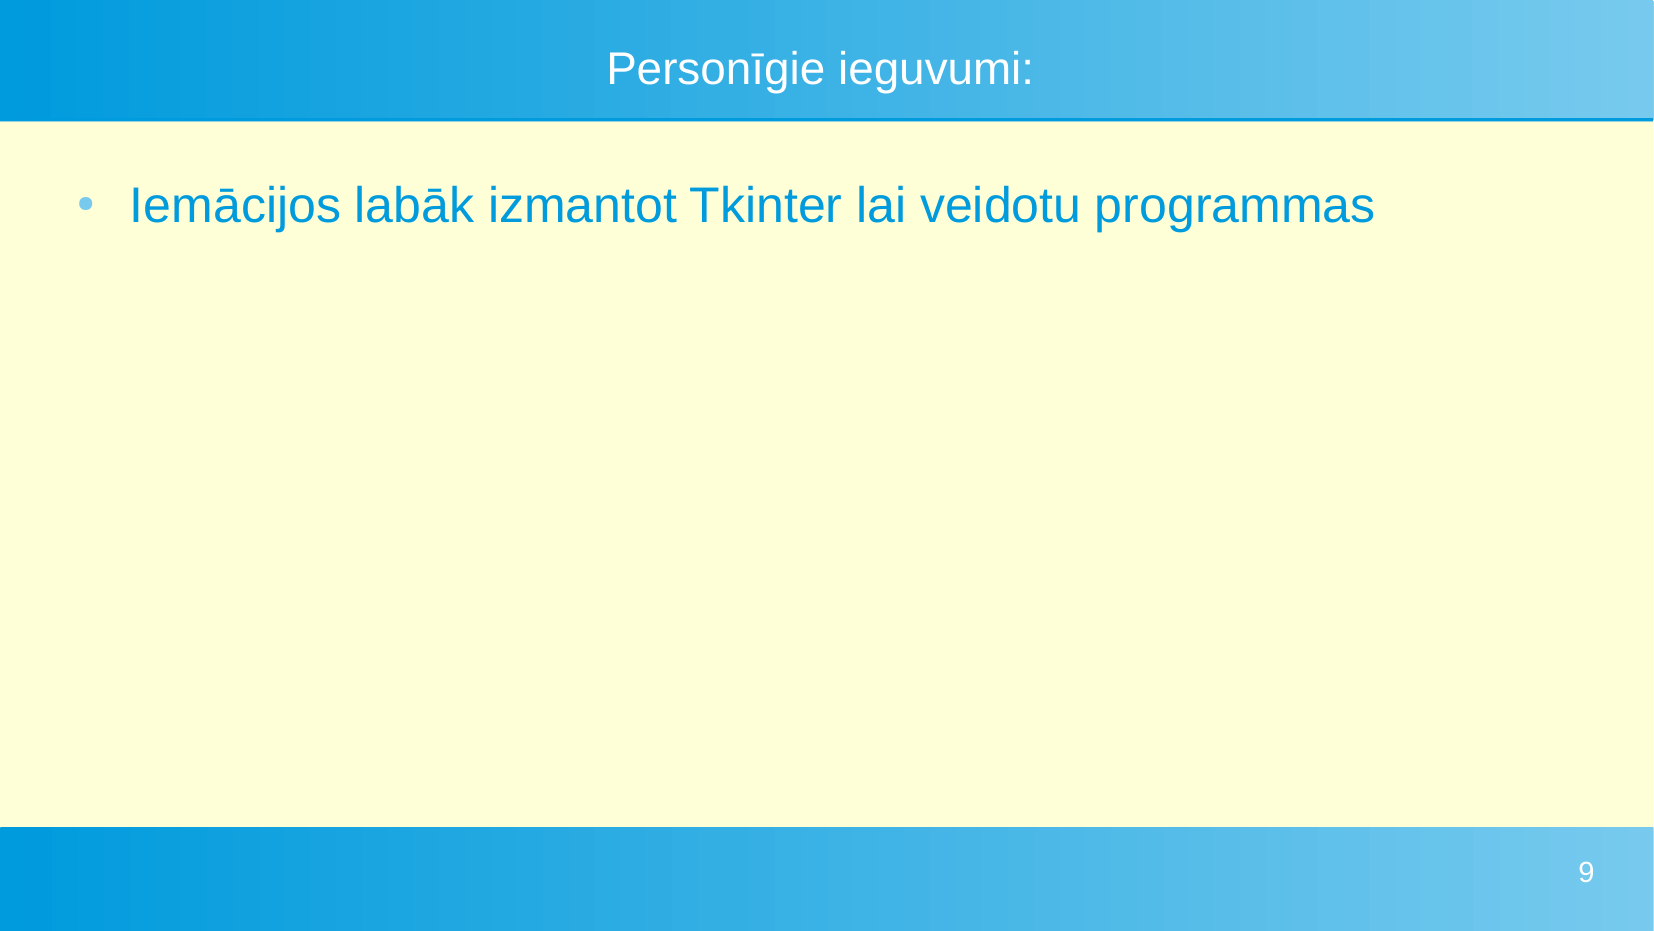

# Personīgie ieguvumi:
Iemācijos labāk izmantot Tkinter lai veidotu programmas
9